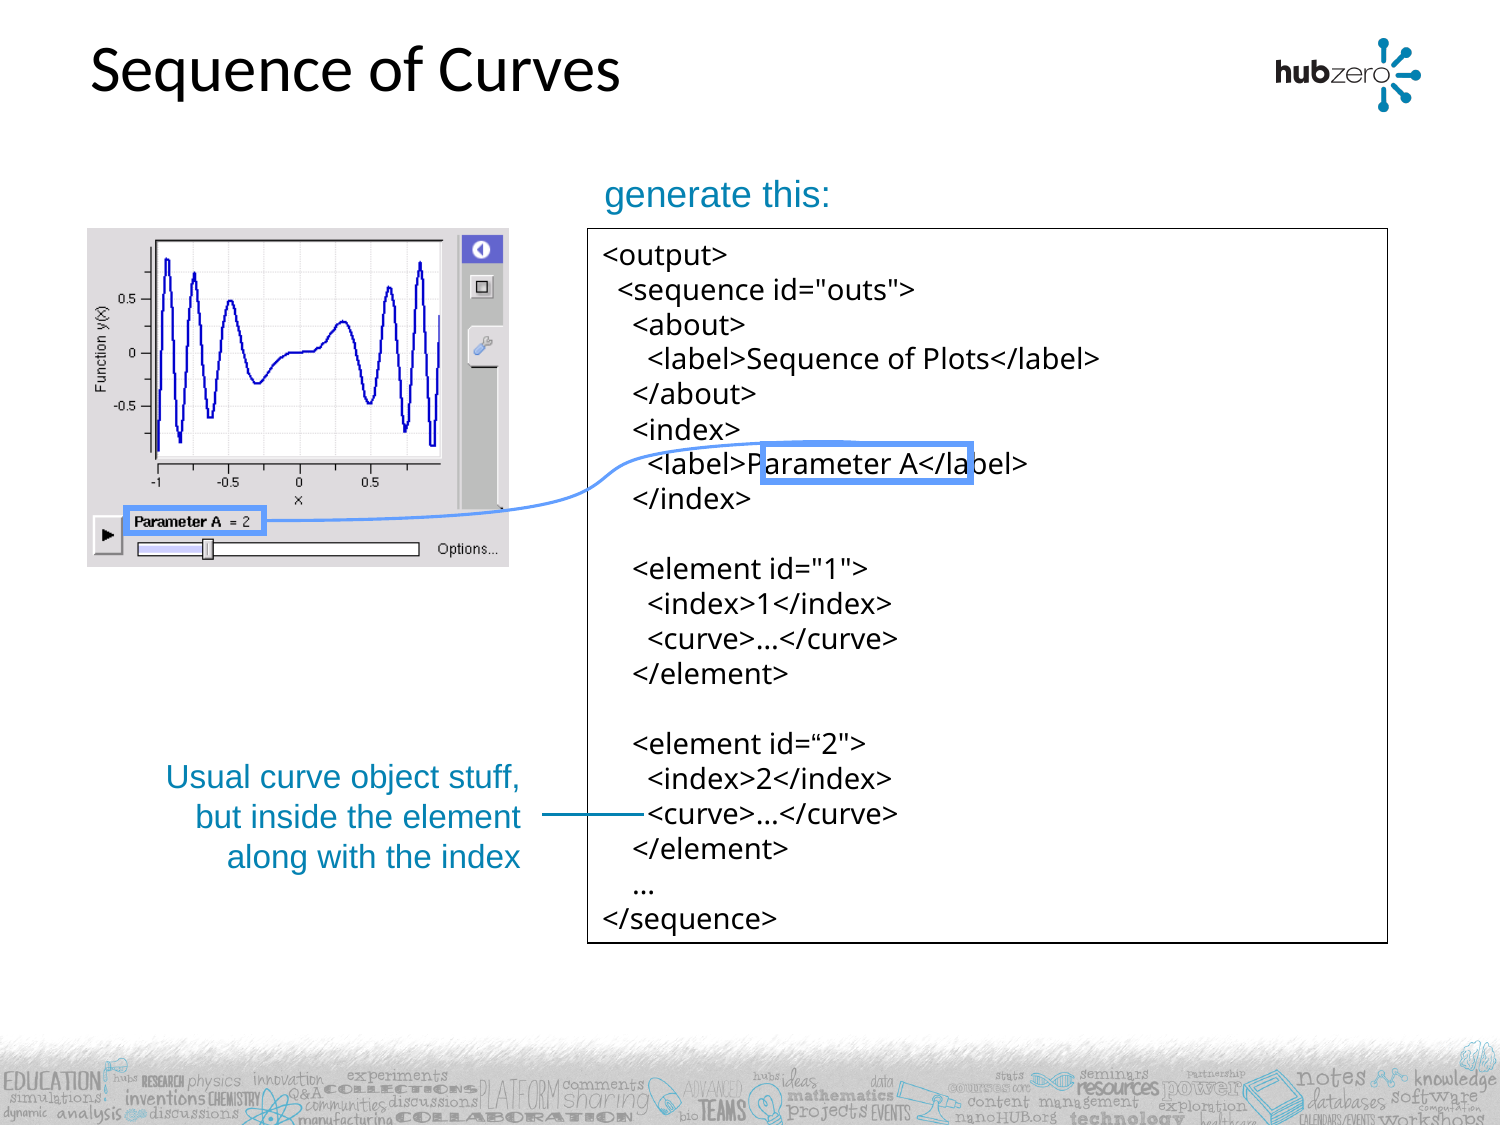

Sequence of Curves
generate this:
<output>
 <sequence id="outs">
 <about>
 <label>Sequence of Plots</label>
 </about>
 <index>
 <label>Parameter A</label>
 </index>
 <element id="1">
 <index>1</index>
 <curve>…</curve>
 </element>
 <element id=“2">
 <index>2</index>
 <curve>…</curve>
 </element>
 …
</sequence>
Usual curve object stuff,
but inside the element
along with the index